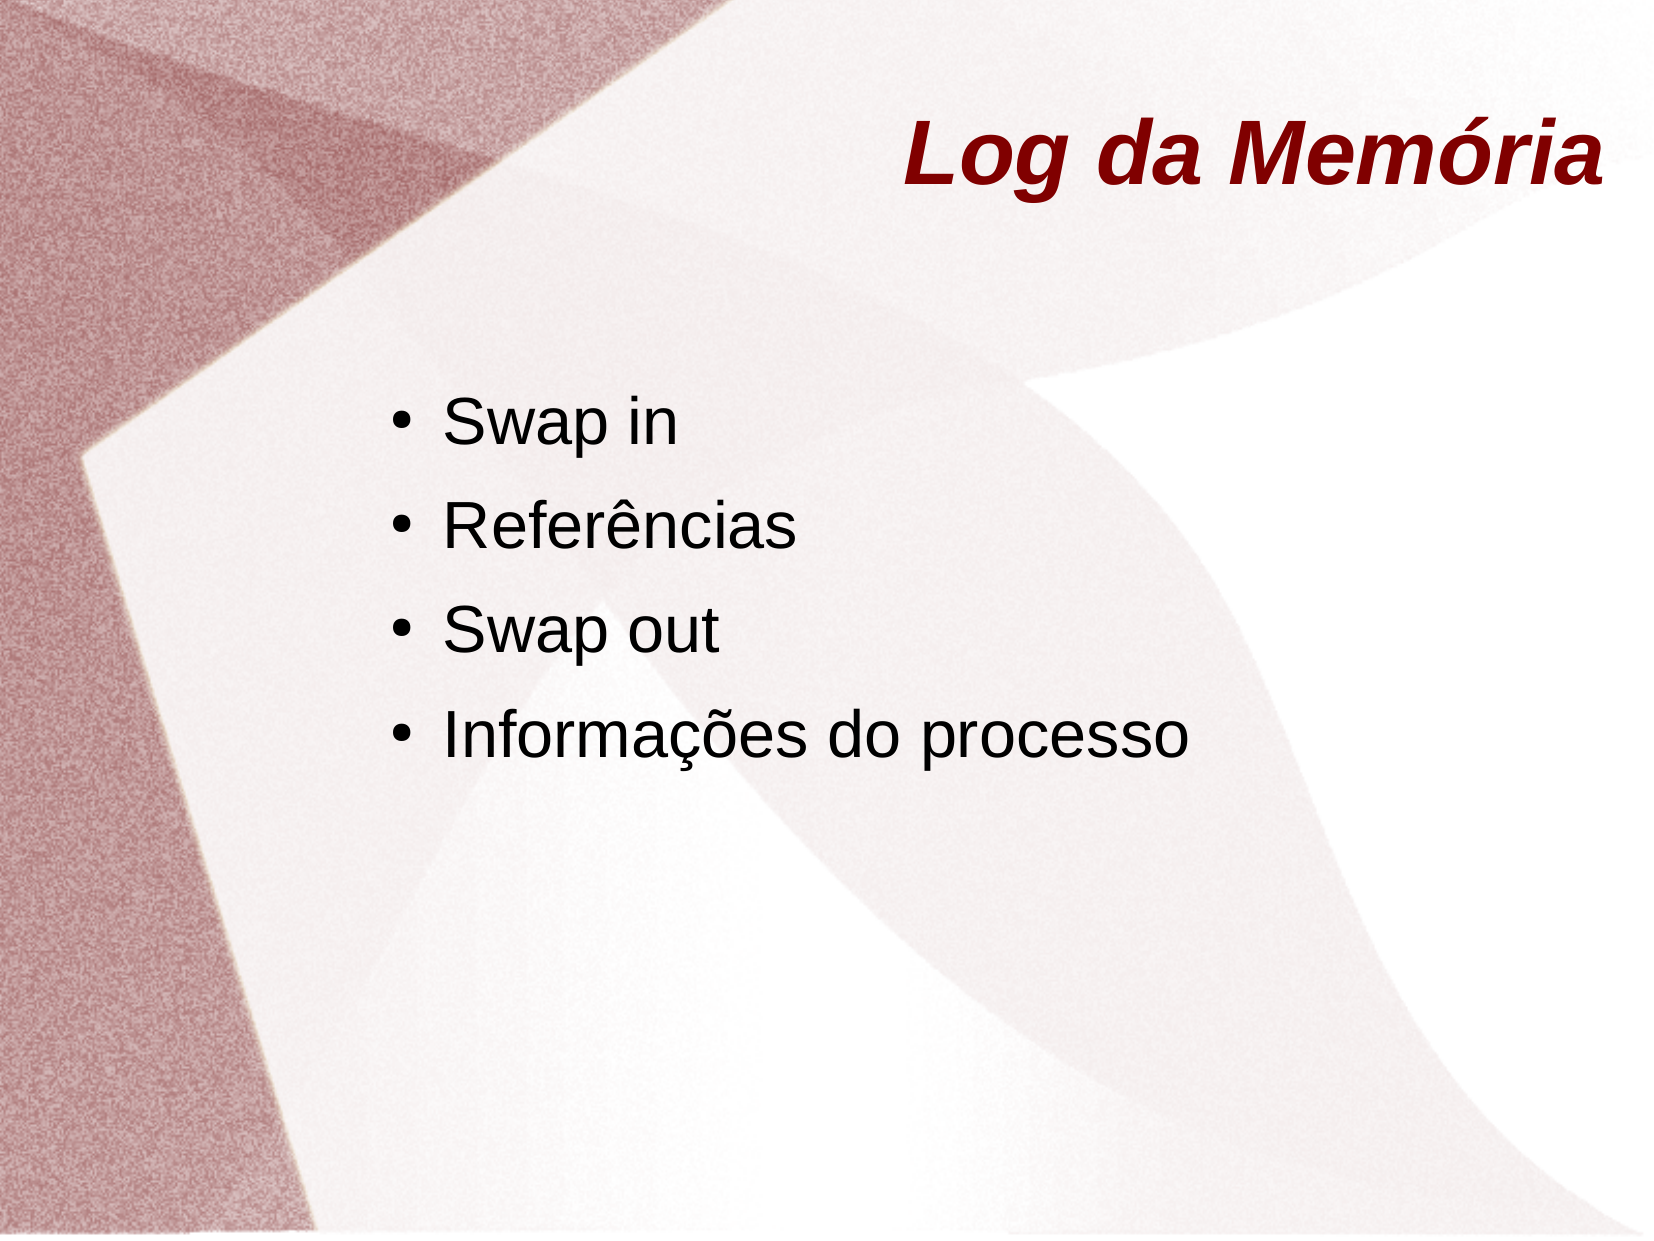

# Log da Memória
Swap in
Referências
Swap out
Informações do processo